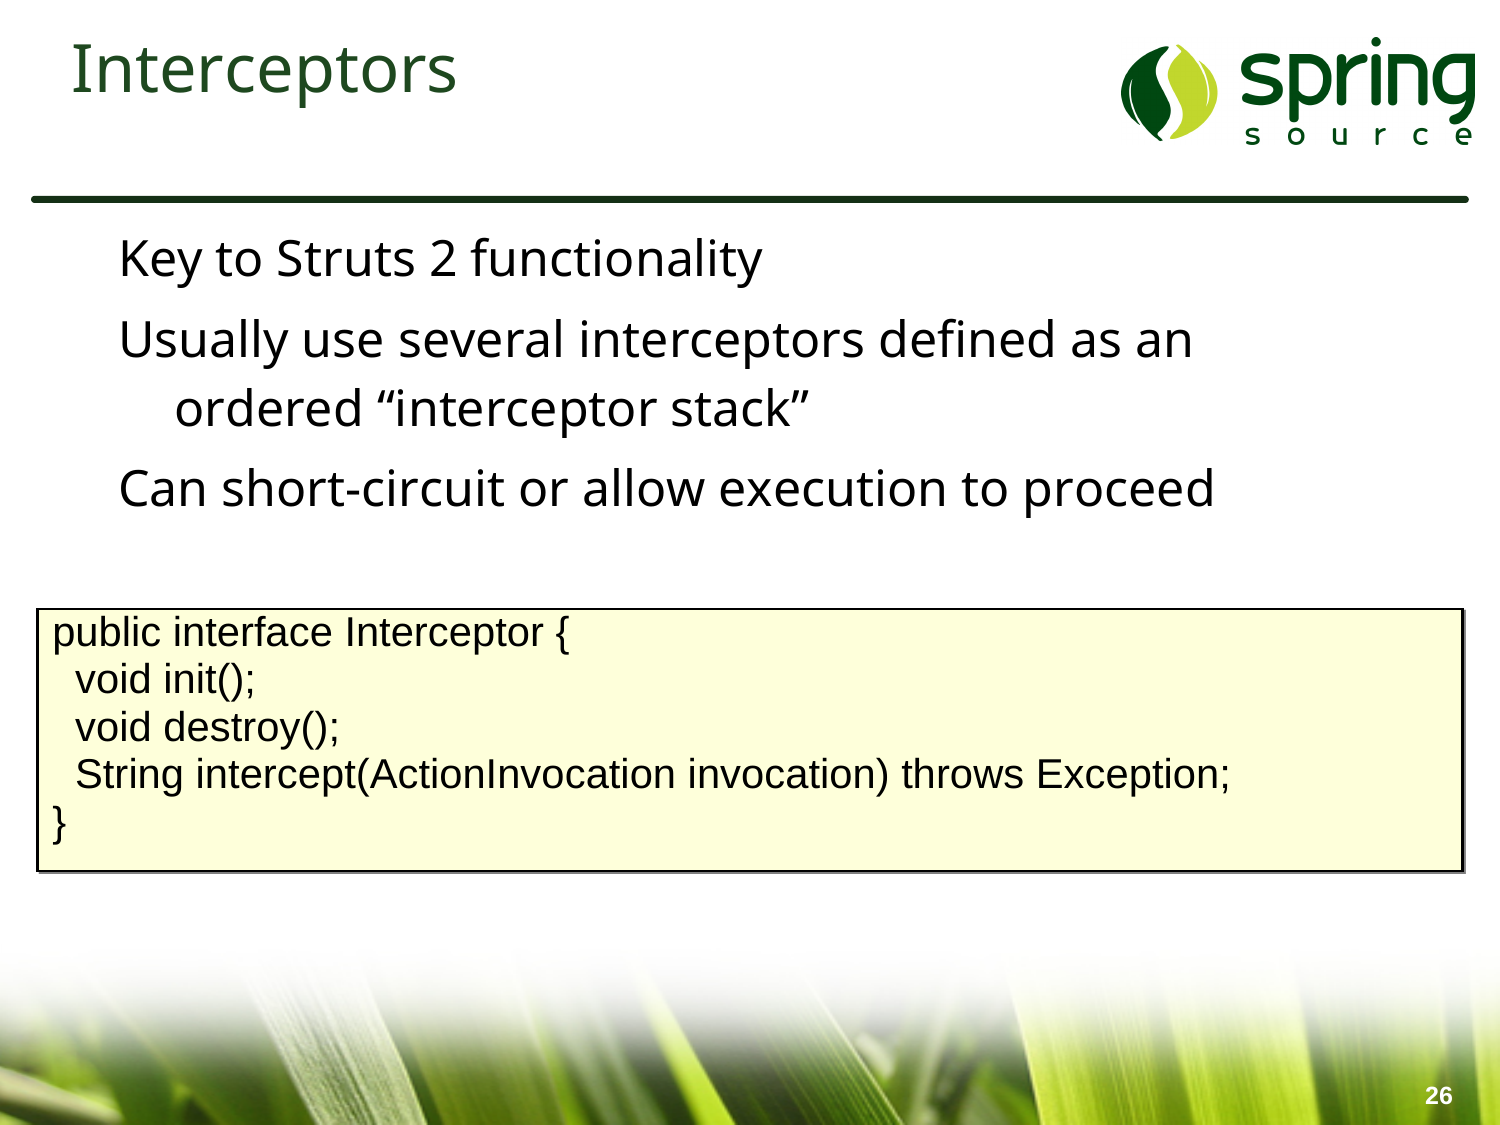

# Interceptors
Key to Struts 2 functionality
Usually use several interceptors defined as an ordered “interceptor stack”
Can short-circuit or allow execution to proceed
public interface Interceptor {
 void init();
 void destroy();
 String intercept(ActionInvocation invocation) throws Exception;
}